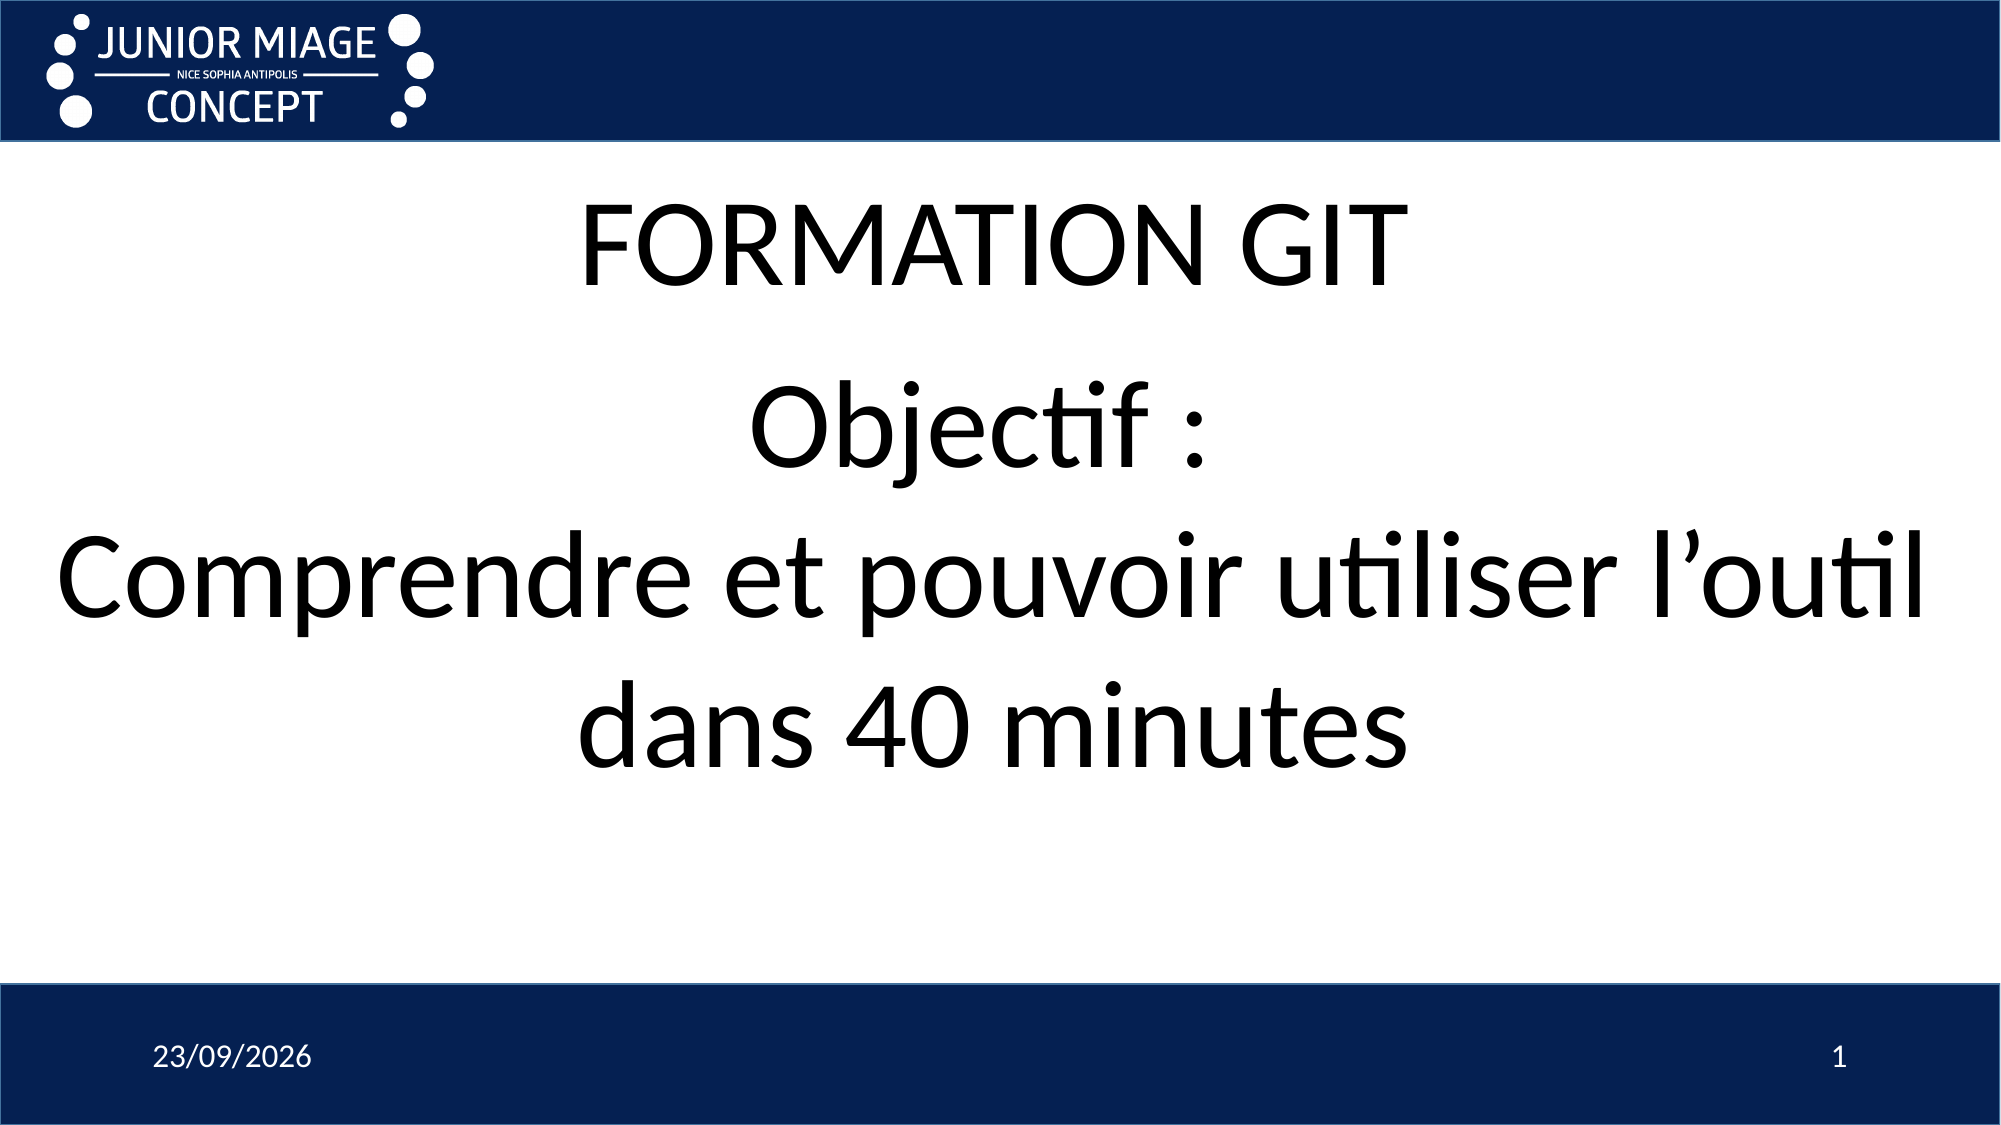

# FORMATION GIT
Objectif :
Comprendre et pouvoir utiliser l’outil dans 40 minutes